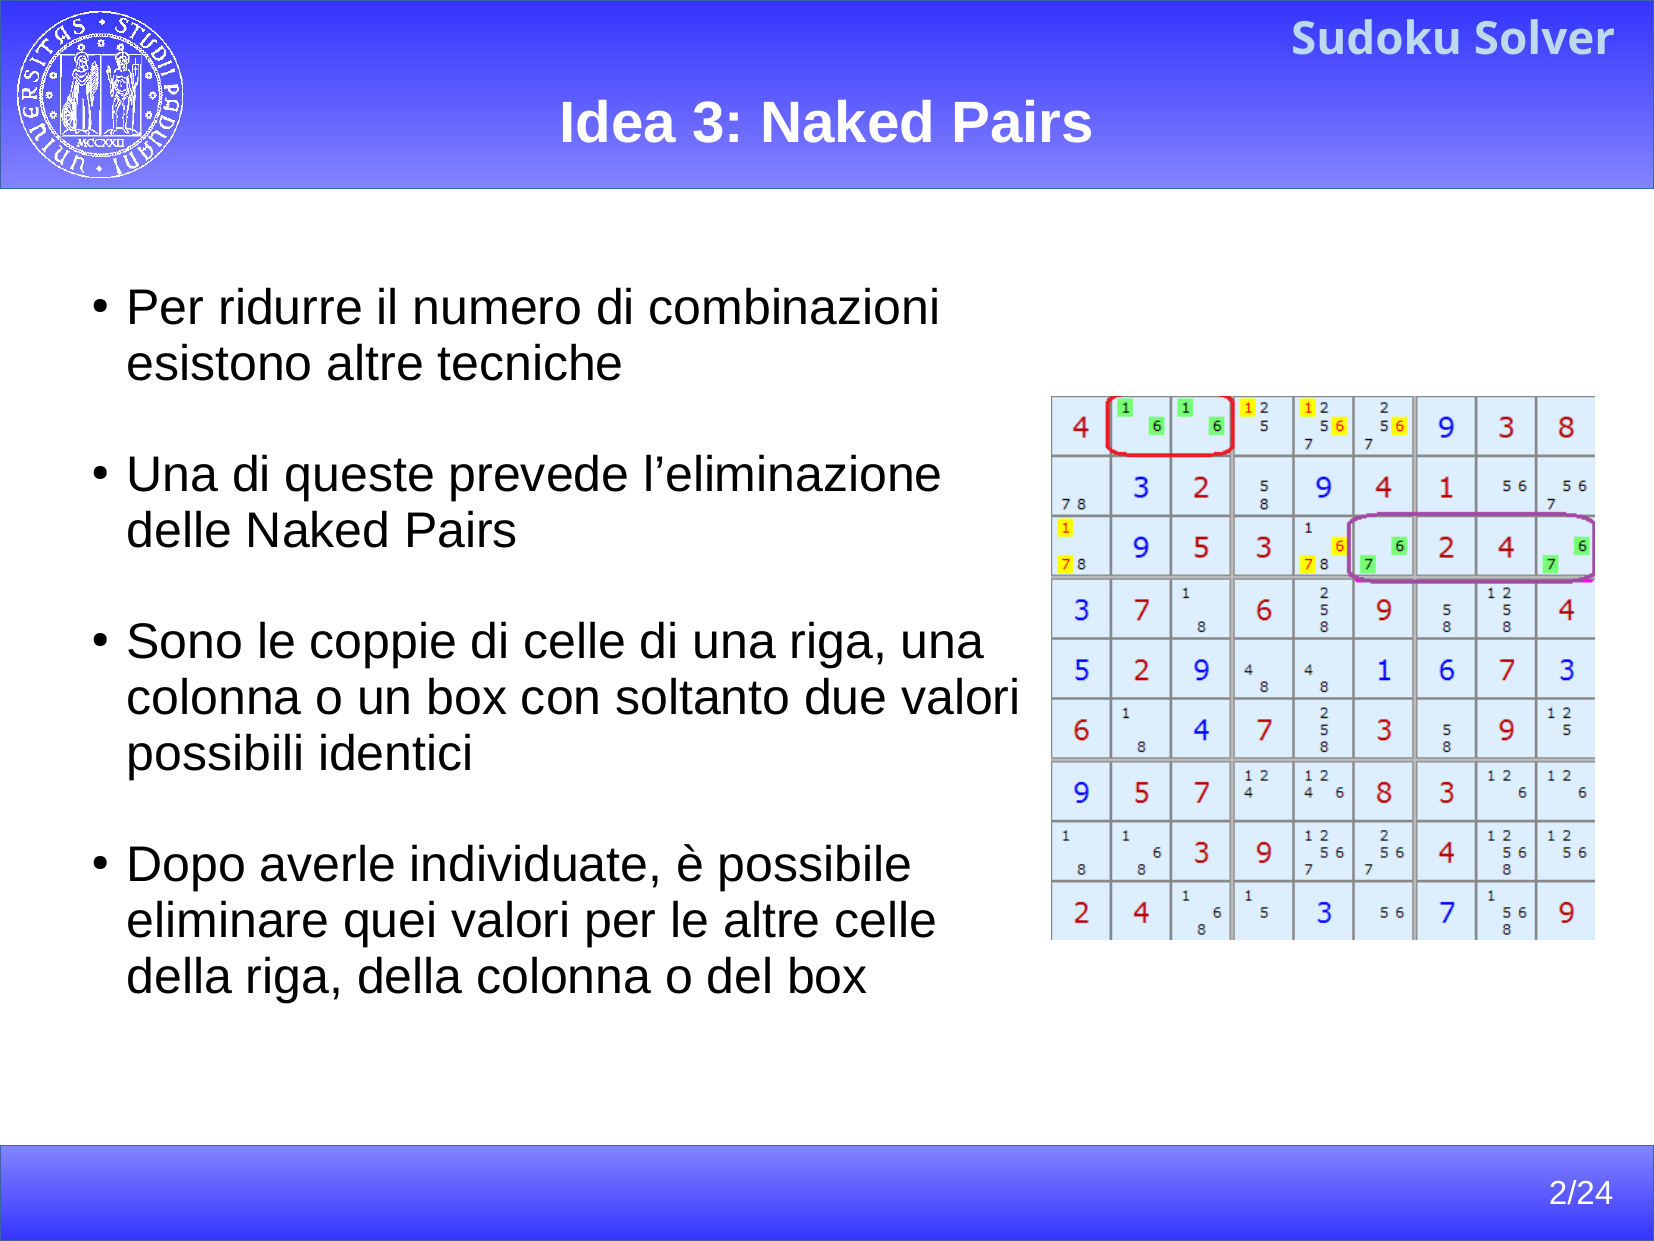

Sudoku Solver
Idea 3: Naked Pairs
Per ridurre il numero di combinazioni esistono altre tecniche
Una di queste prevede l’eliminazione delle Naked Pairs
Sono le coppie di celle di una riga, una colonna o un box con soltanto due valori possibili identici
Dopo averle individuate, è possibile eliminare quei valori per le altre celle della riga, della colonna o del box
2/24